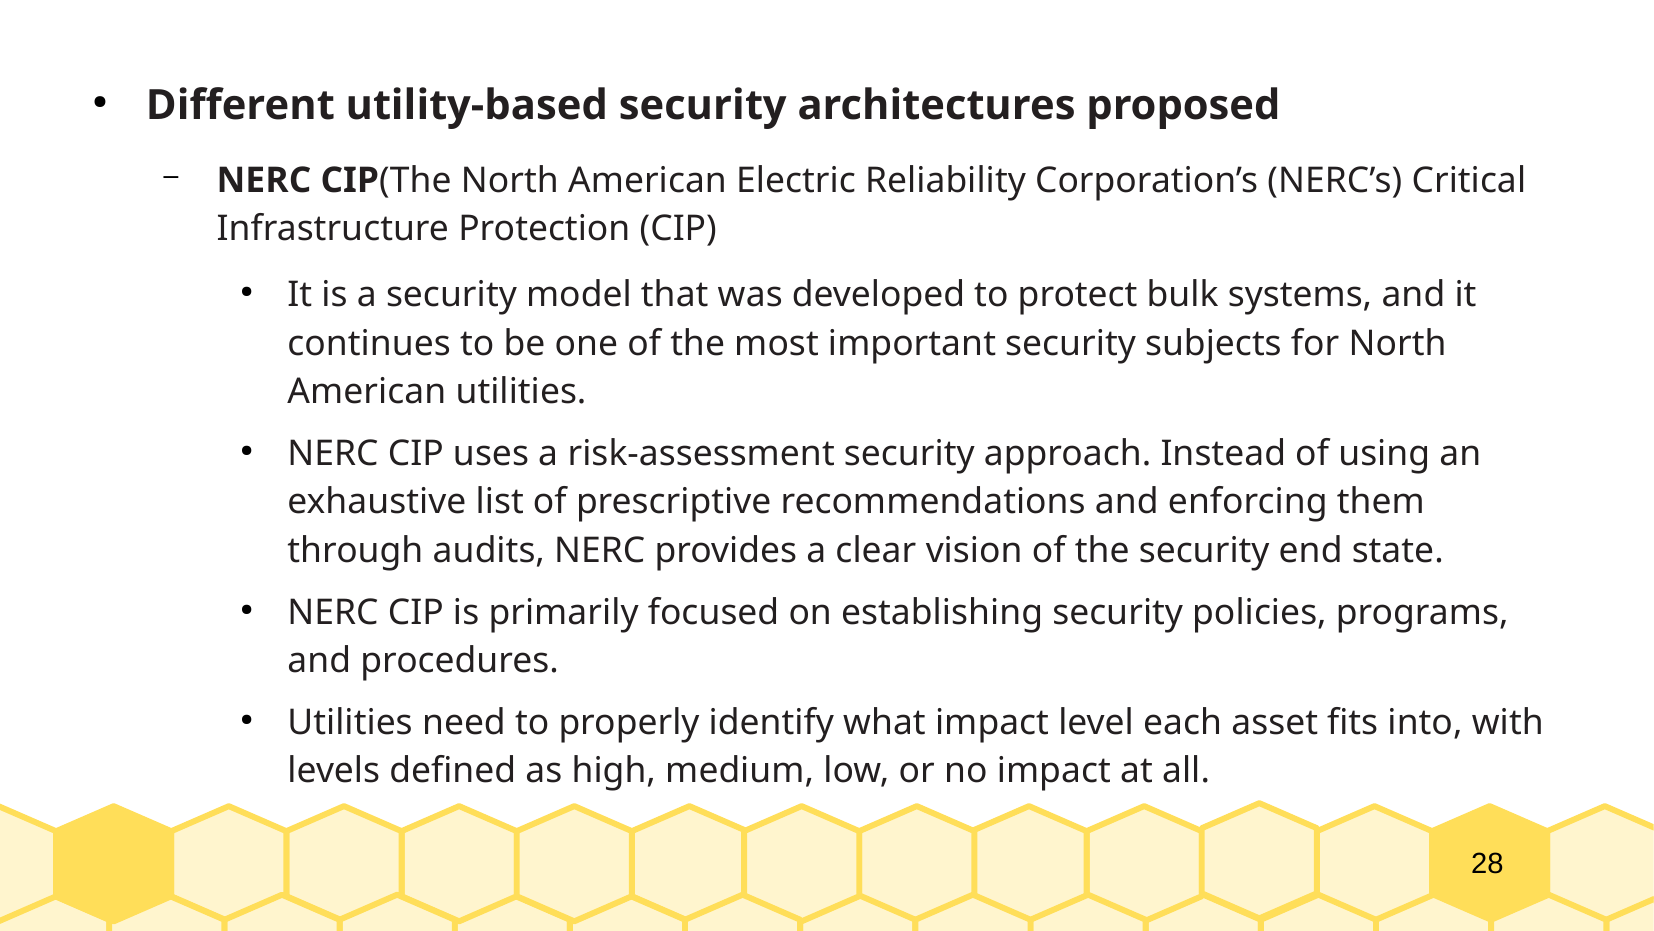

# Different utility-based security architectures proposed
NERC CIP(The North American Electric Reliability Corporation’s (NERC’s) Critical Infrastructure Protection (CIP)
It is a security model that was developed to protect bulk systems, and it continues to be one of the most important security subjects for North American utilities.
NERC CIP uses a risk-assessment security approach. Instead of using an exhaustive list of prescriptive recommendations and enforcing them through audits, NERC provides a clear vision of the security end state.
NERC CIP is primarily focused on establishing security policies, programs, and procedures.
Utilities need to properly identify what impact level each asset fits into, with levels defined as high, medium, low, or no impact at all.